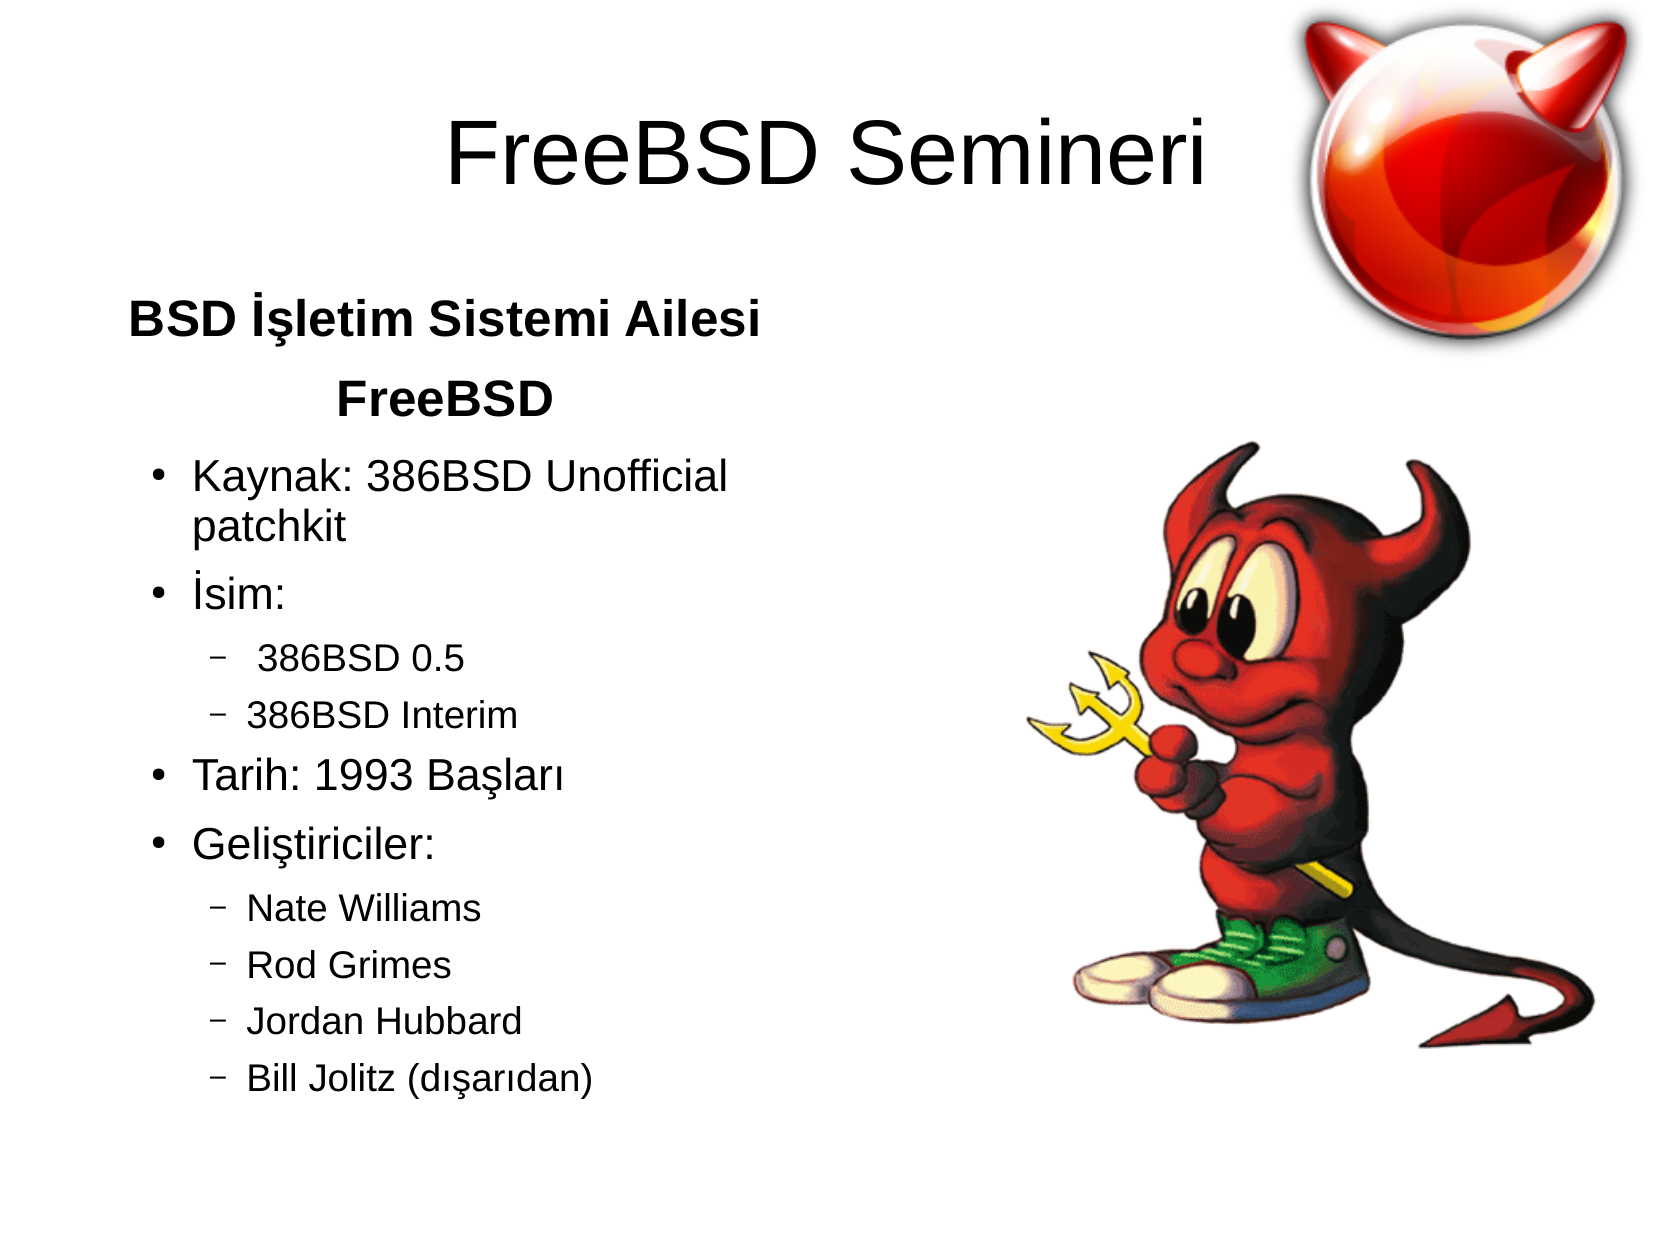

# FreeBSD Semineri
BSD İşletim Sistemi Ailesi
FreeBSD
Kaynak: 386BSD Unofficial patchkit
İsim:
 386BSD 0.5
386BSD Interim
Tarih: 1993 Başları
Geliştiriciler:
Nate Williams
Rod Grimes
Jordan Hubbard
Bill Jolitz (dışarıdan)